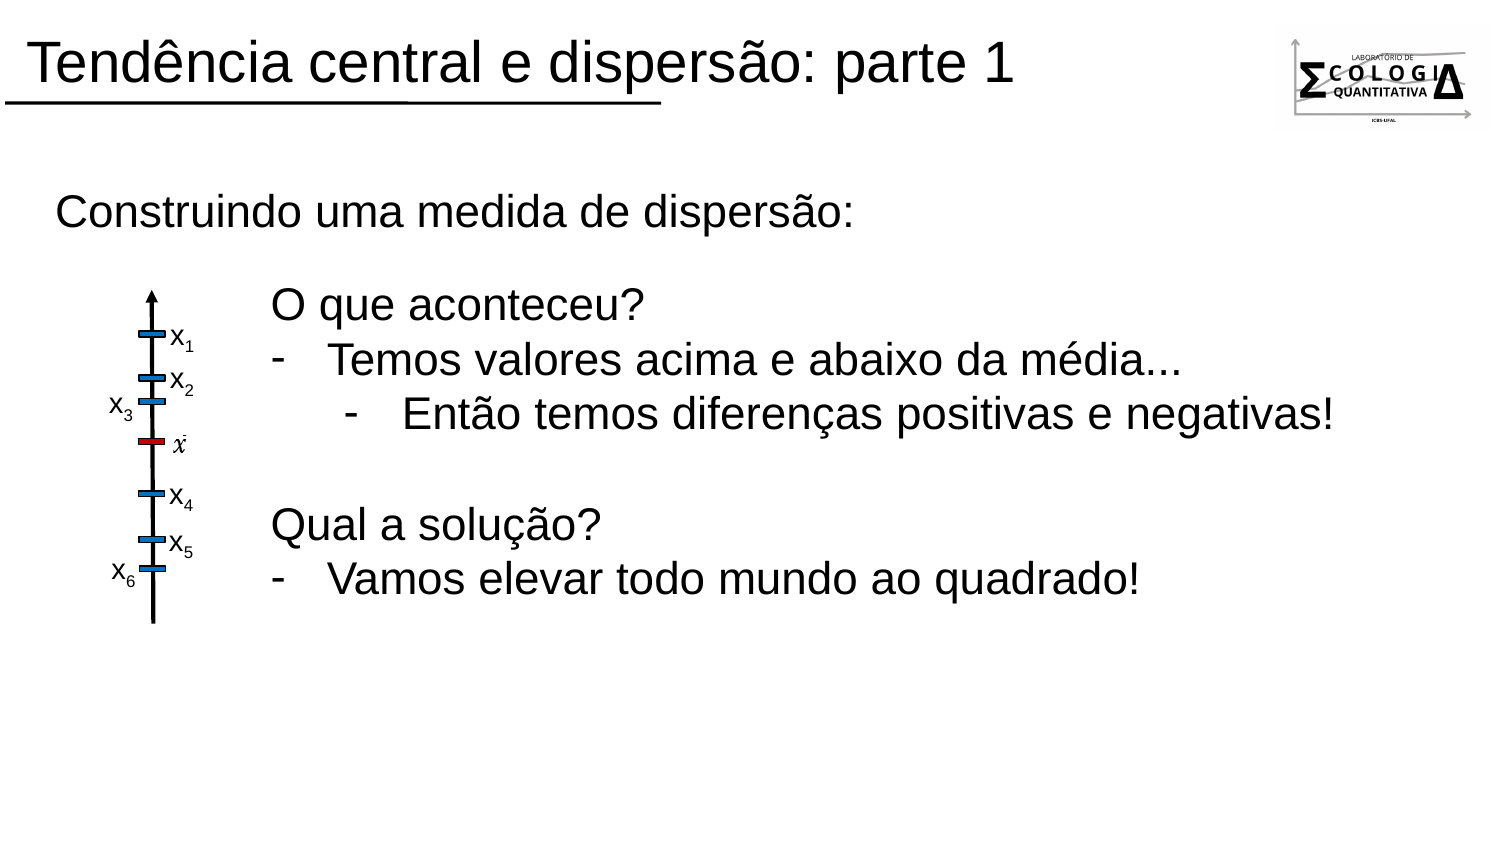

Tendência central e dispersão: parte 1
Construindo uma medida de dispersão:
O que aconteceu?
Temos valores acima e abaixo da média...
Então temos diferenças positivas e negativas!
Qual a solução?
Vamos elevar todo mundo ao quadrado!
x1
x2
x3
x4
x5
x6